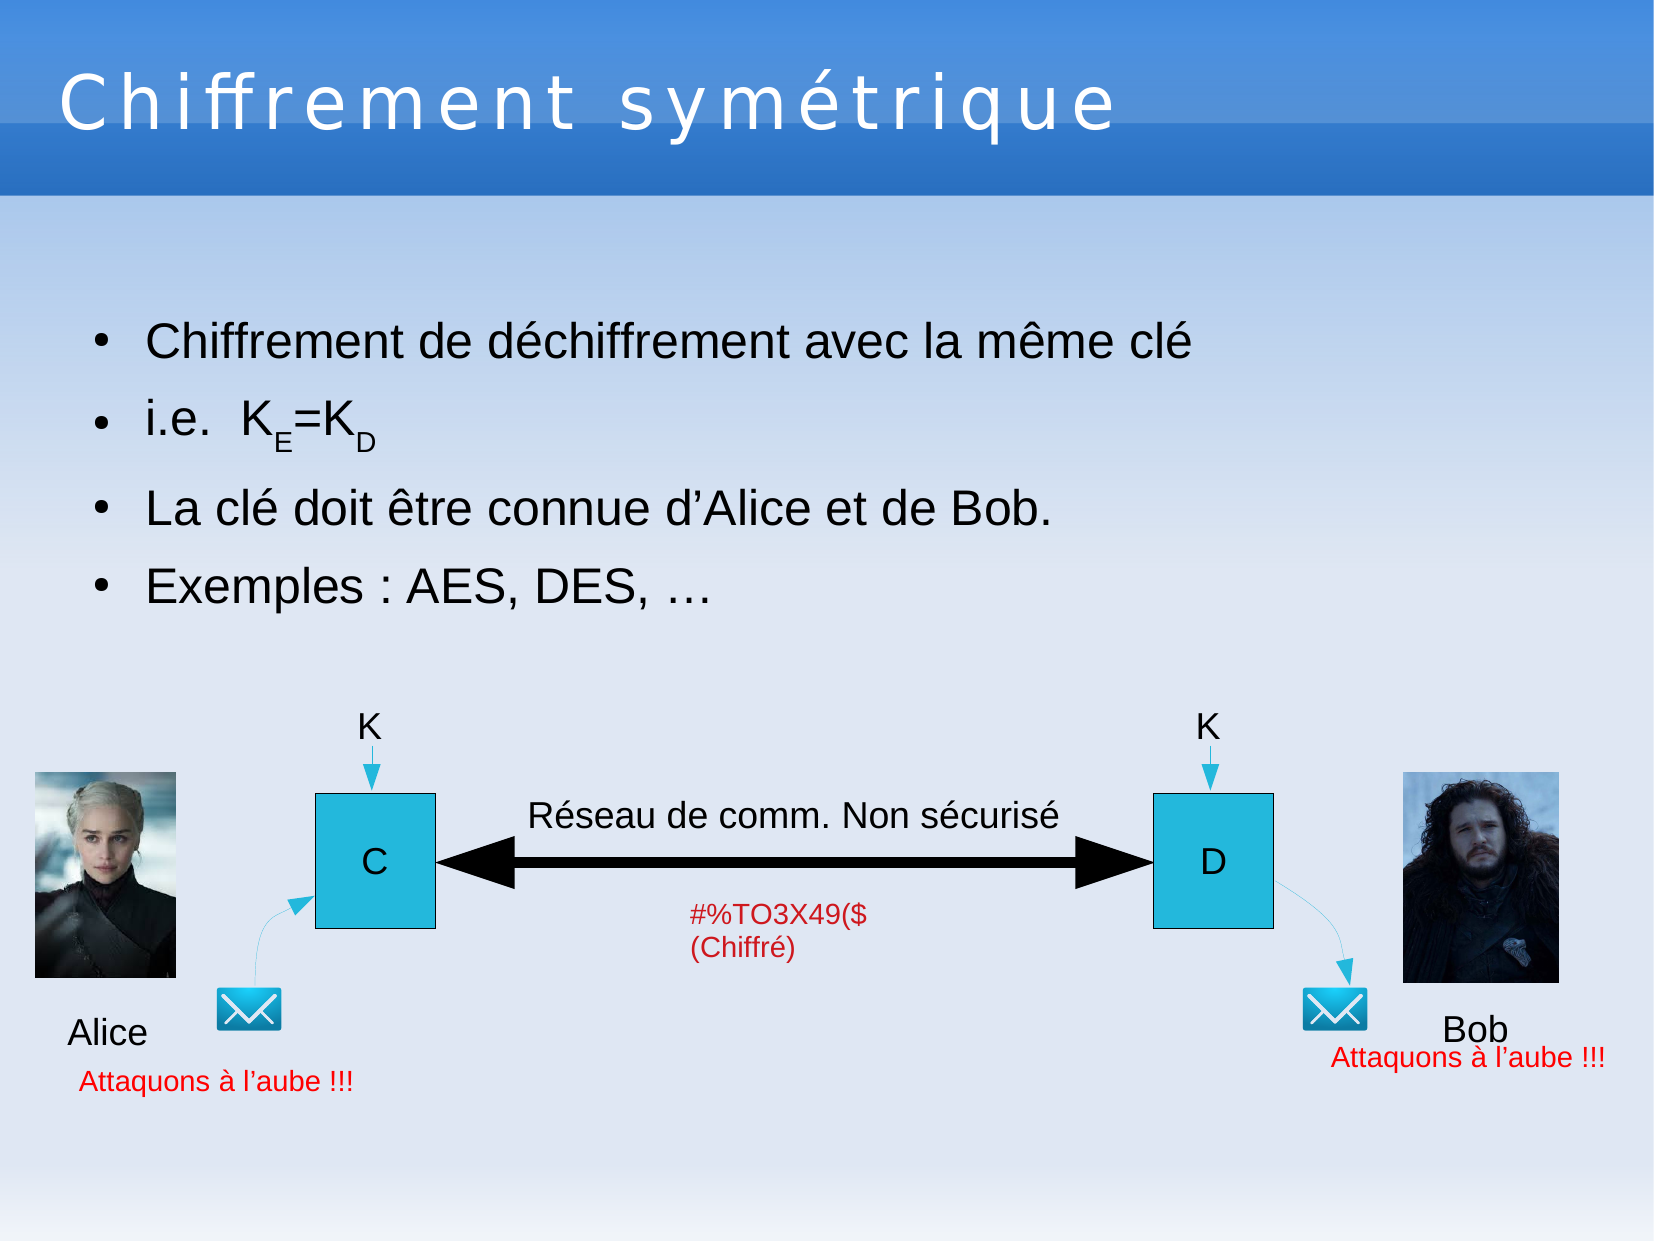

# Chiffrement symétrique
Chiffrement de déchiffrement avec la même clé
i.e. KE=KD
La clé doit être connue d’Alice et de Bob.
Exemples : AES, DES, …
K
K
Réseau de comm. Non sécurisé
C
D
#%TO3X49($
(Chiffré)
Bob
Alice
Attaquons à l’aube !!!
Attaquons à l’aube !!!